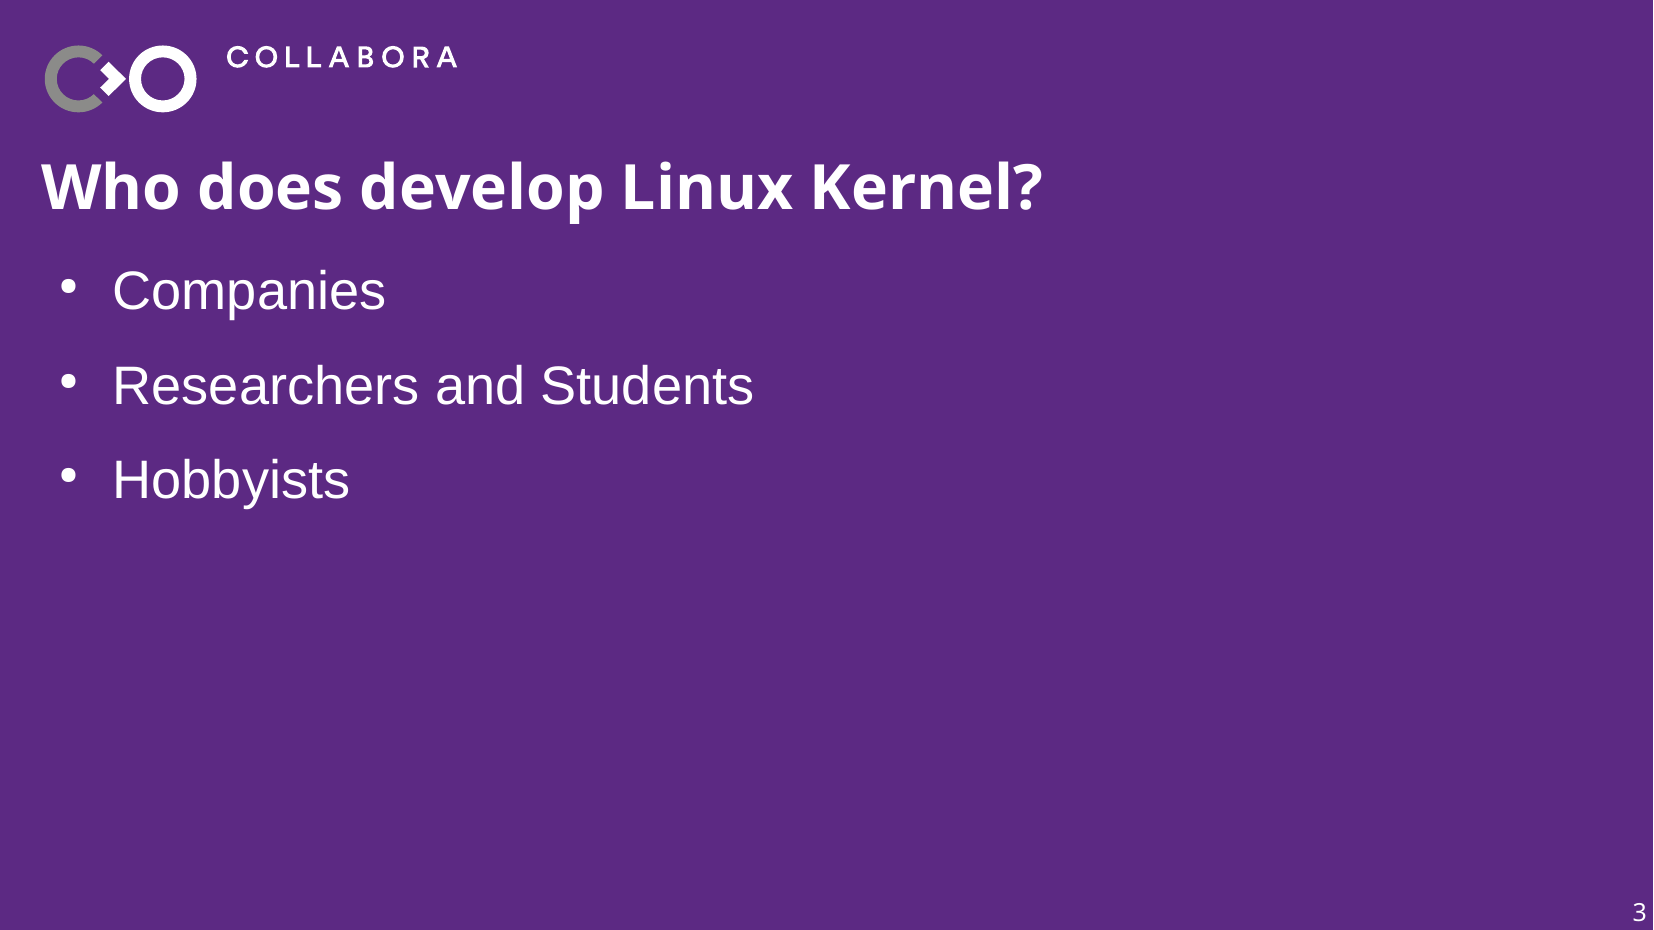

# Who does develop Linux Kernel?
Companies
Researchers and Students
Hobbyists